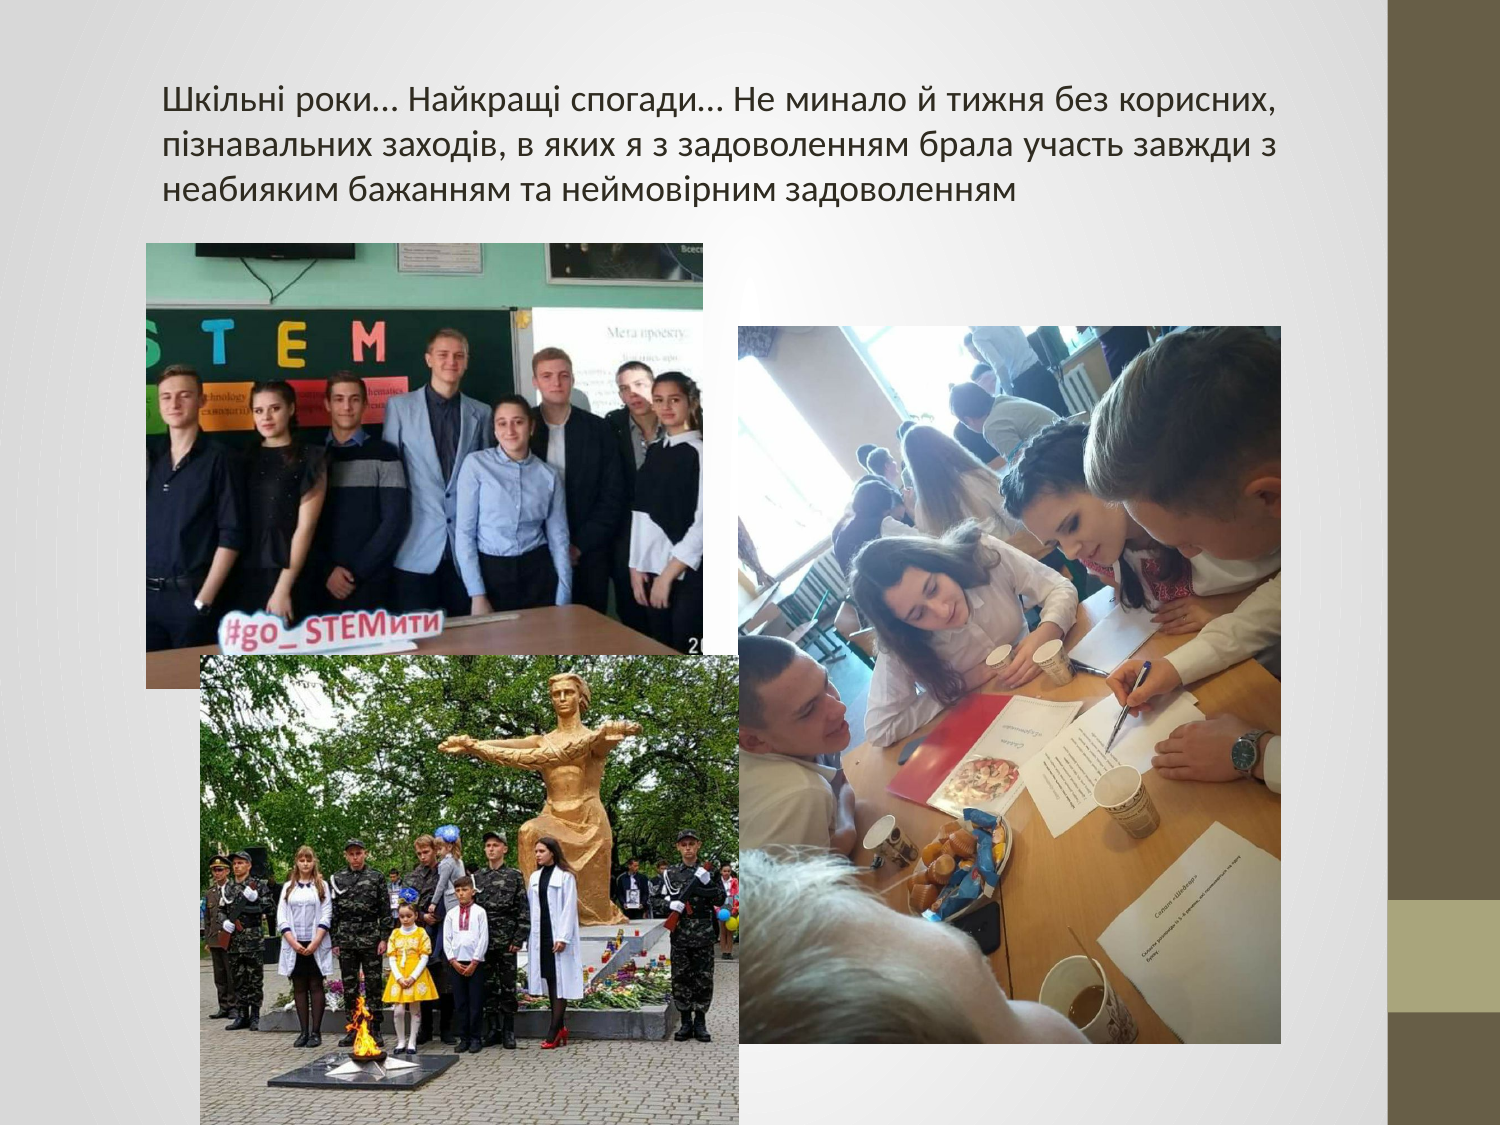

Шкільні роки… Найкращі спогади… Не минало й тижня без корисних, пізнавальних заходів, в яких я з задоволенням брала участь завжди з неабияким бажанням та неймовірним задоволенням